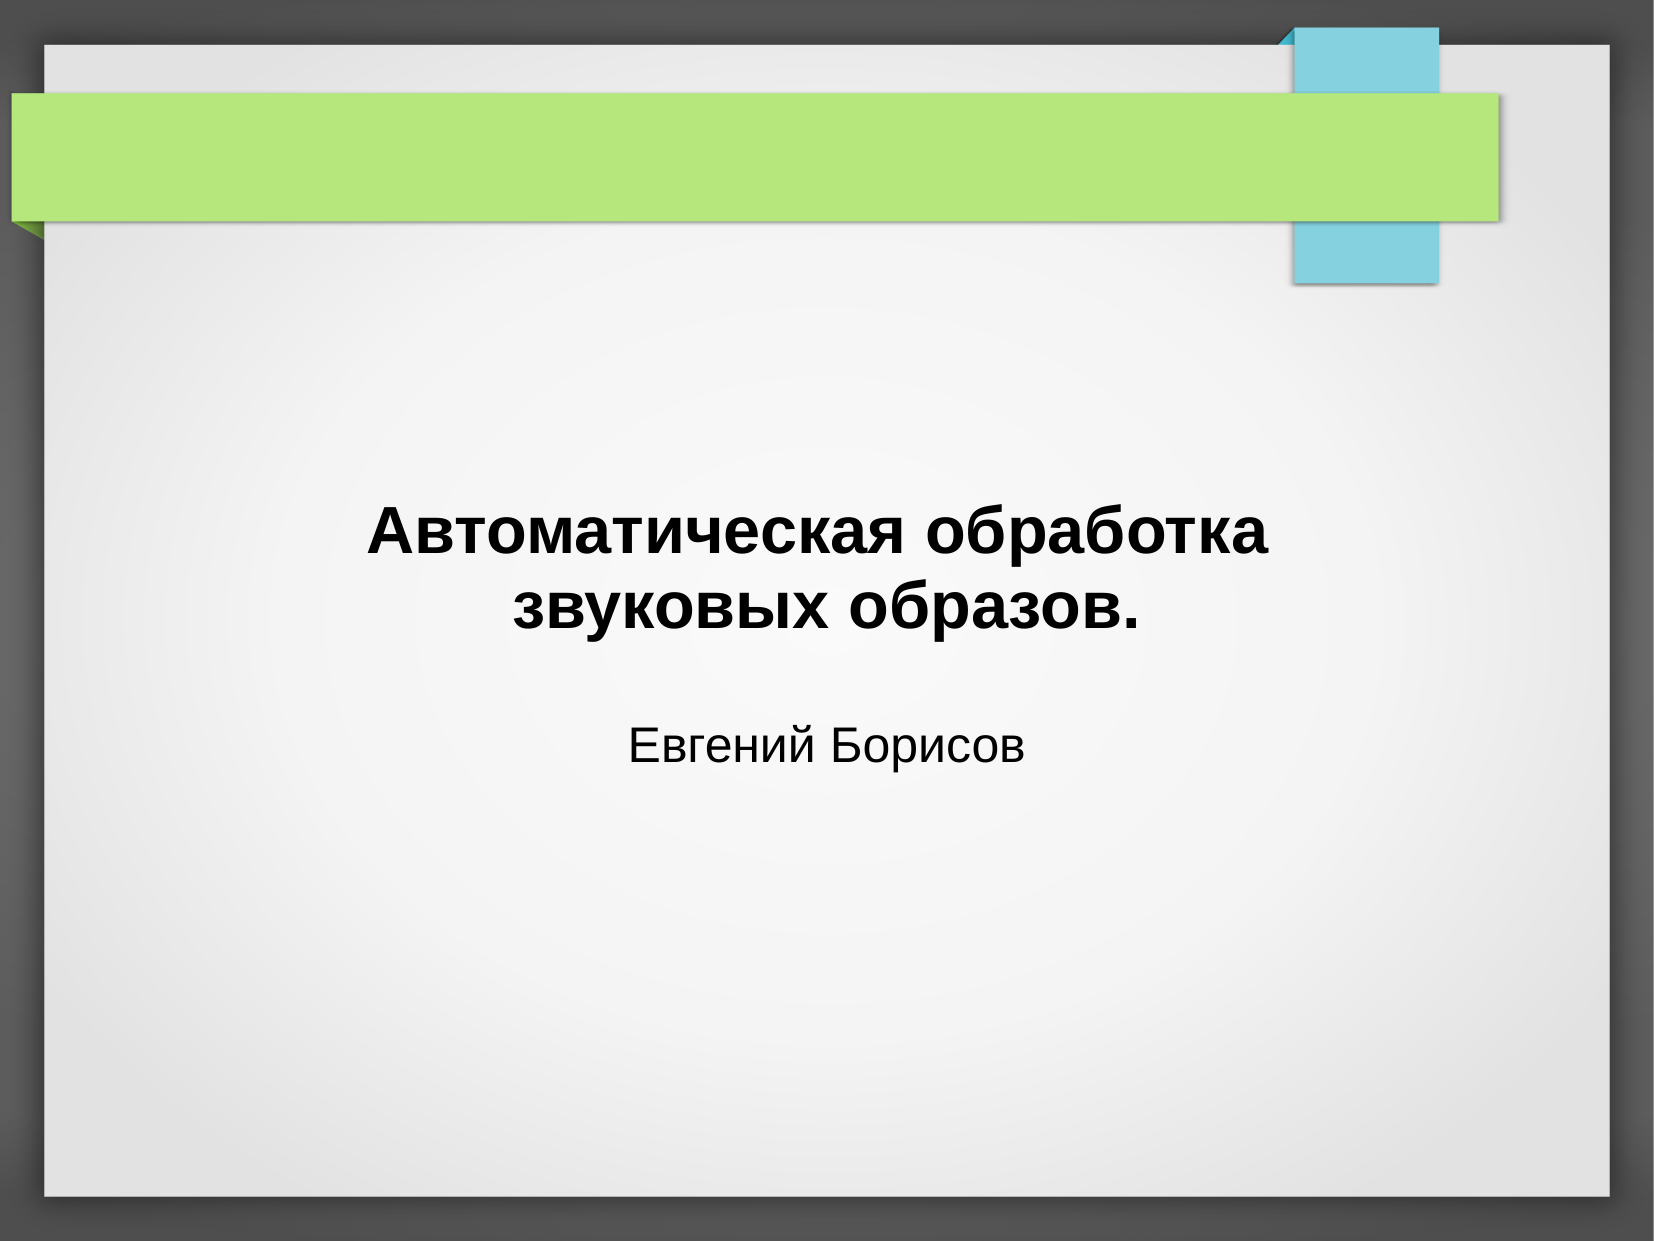

# Автоматическая обработка
звуковых образов.
Евгений Борисов